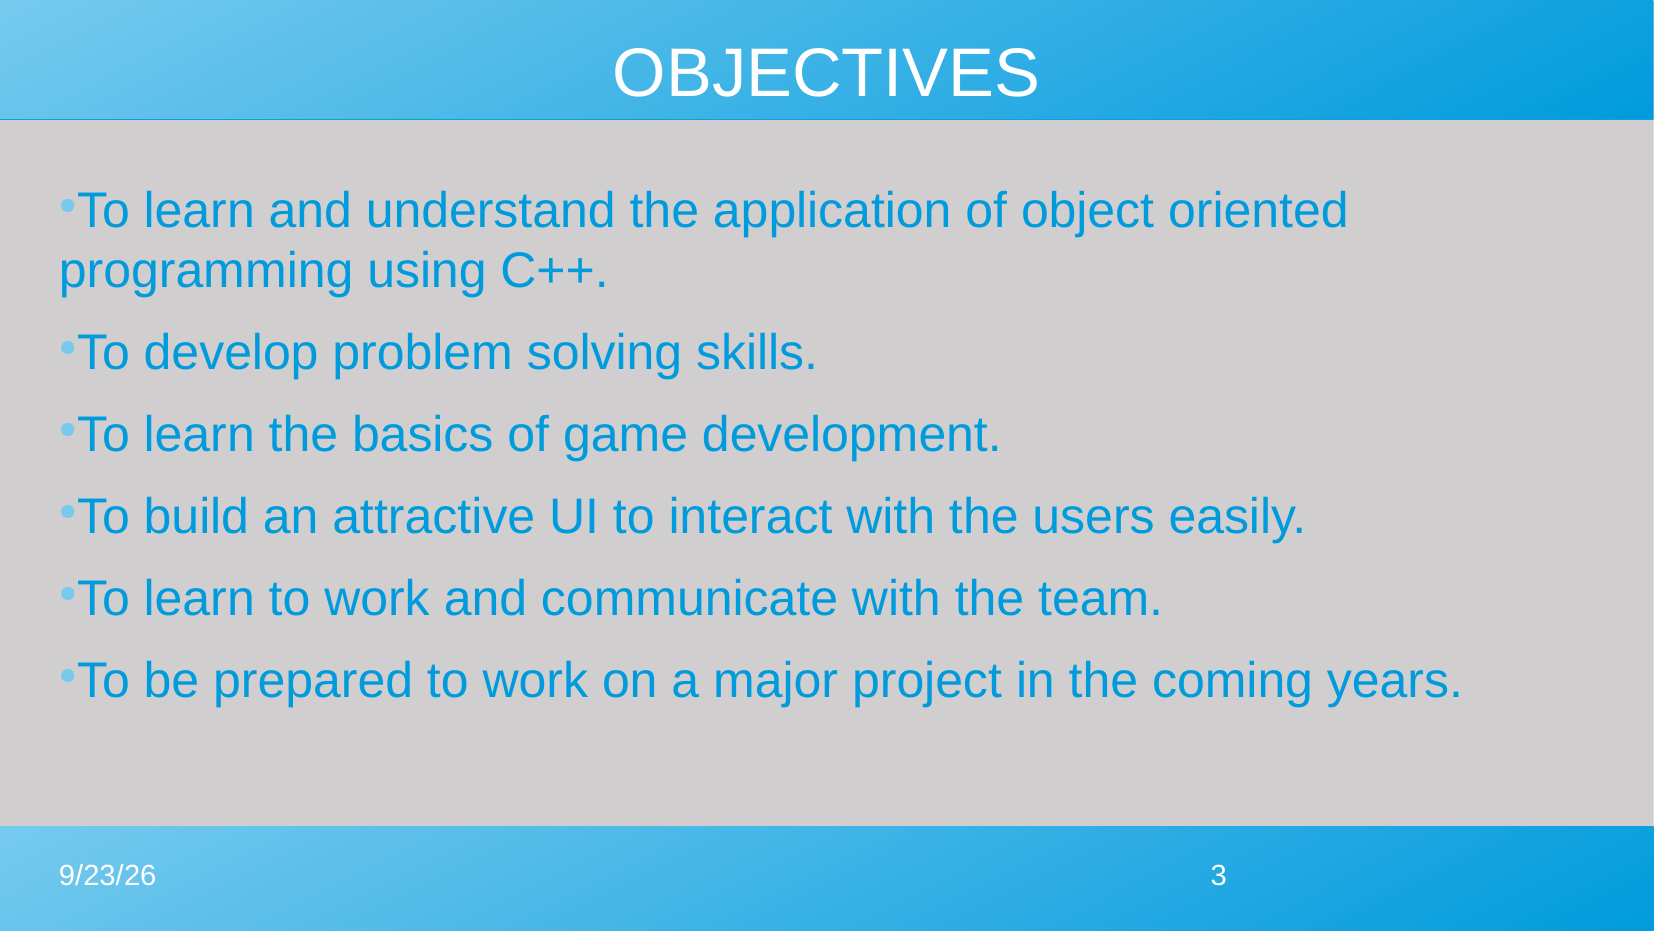

# OBJECTIVES
To learn and understand the application of object oriented programming using C++.
To develop problem solving skills.
To learn the basics of game development.
To build an attractive UI to interact with the users easily.
To learn to work and communicate with the team.
To be prepared to work on a major project in the coming years.